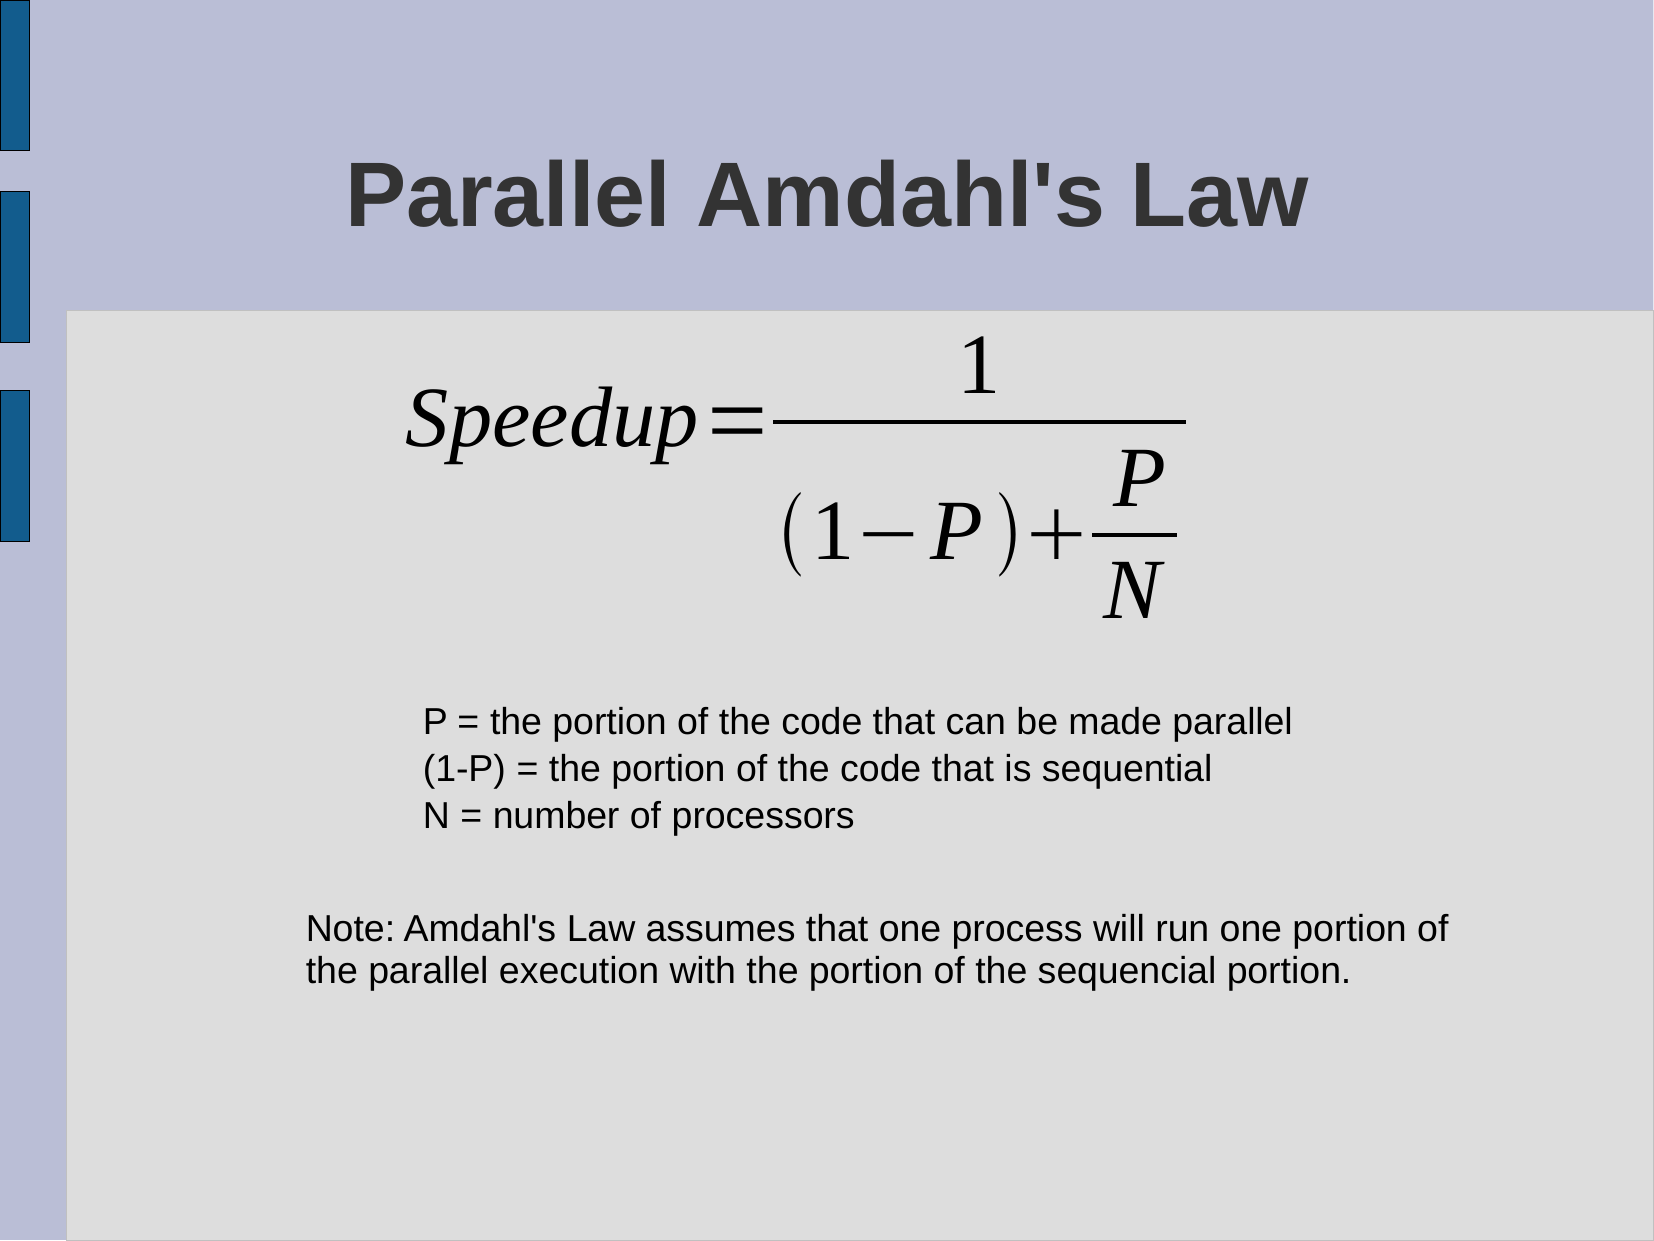

# Parallel Amdahl's Law
P = the portion of the code that can be made parallel
(1-P) = the portion of the code that is sequential
N = number of processors
Note: Amdahl's Law assumes that one process will run one portion of
the parallel execution with the portion of the sequencial portion.